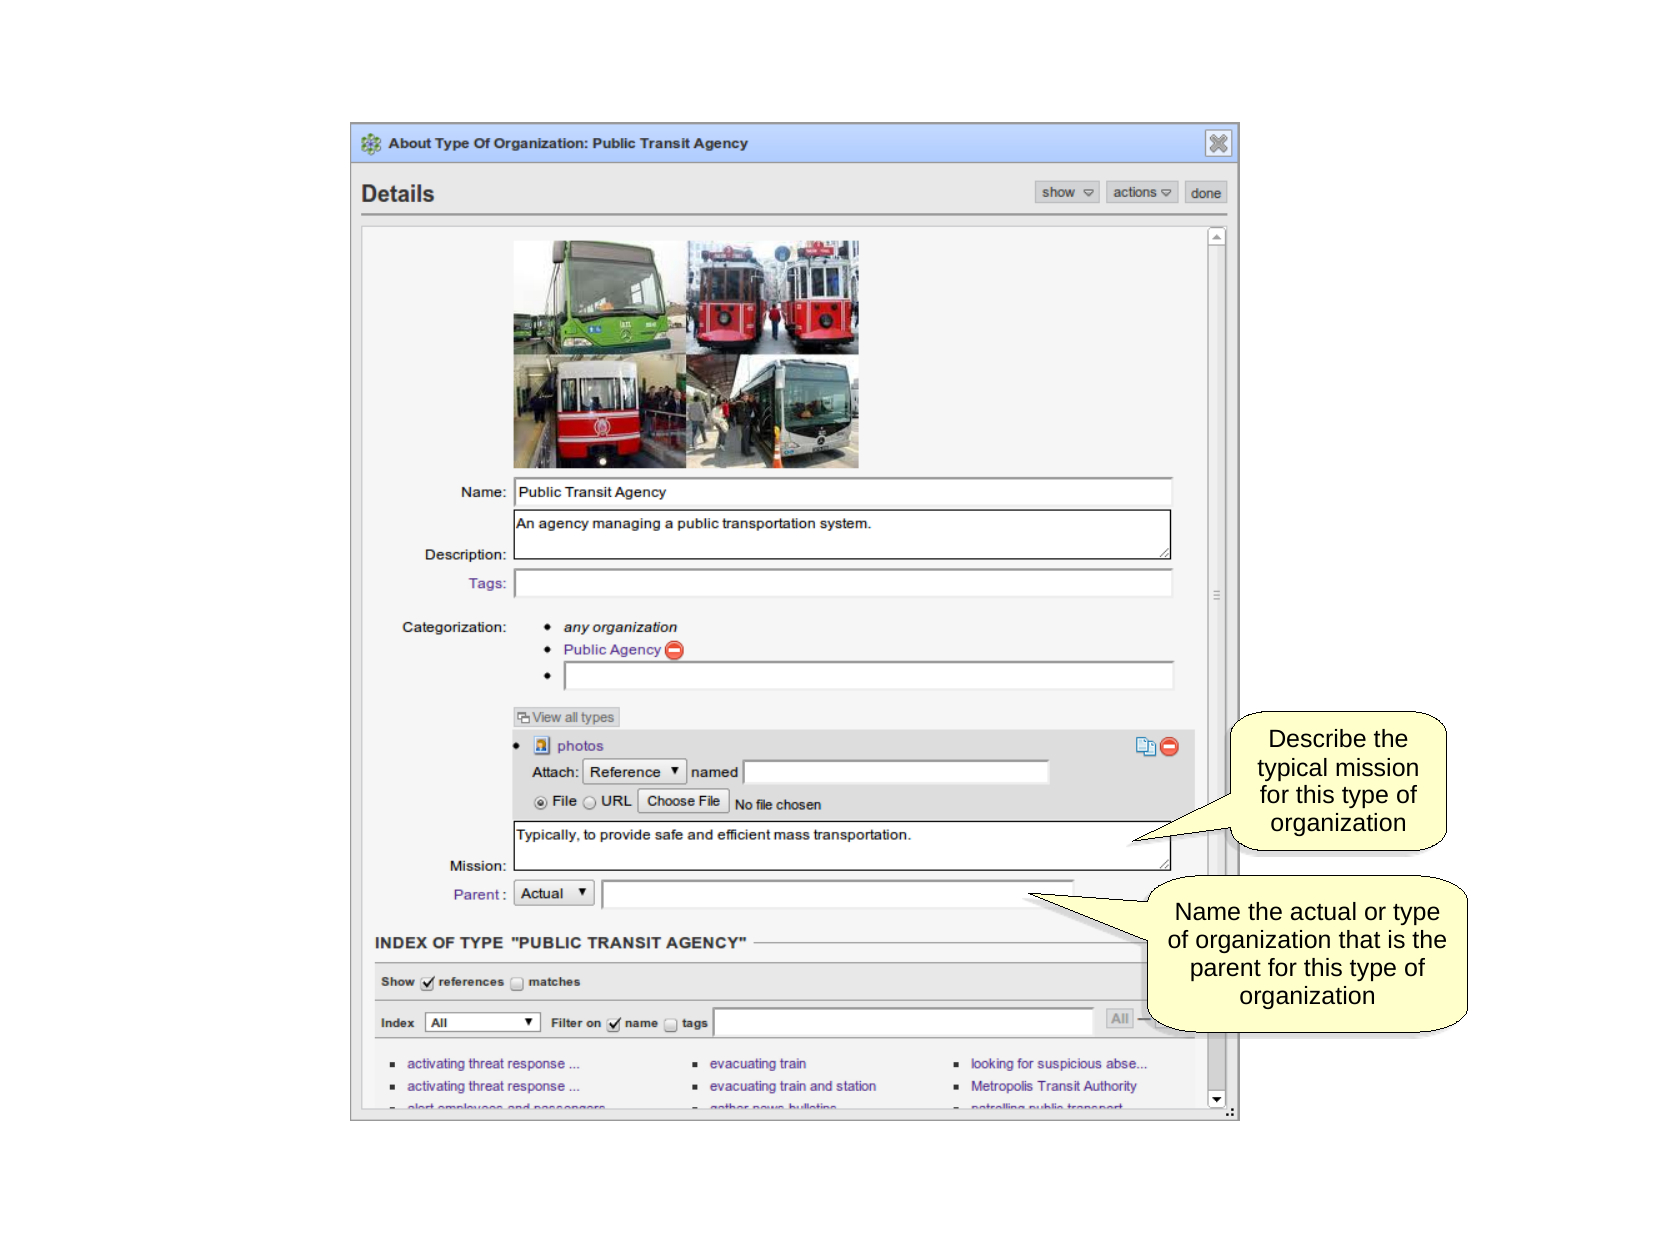

Describe the typical mission for this type of organization
Name the actual or type of organization that is the parent for this type of organization